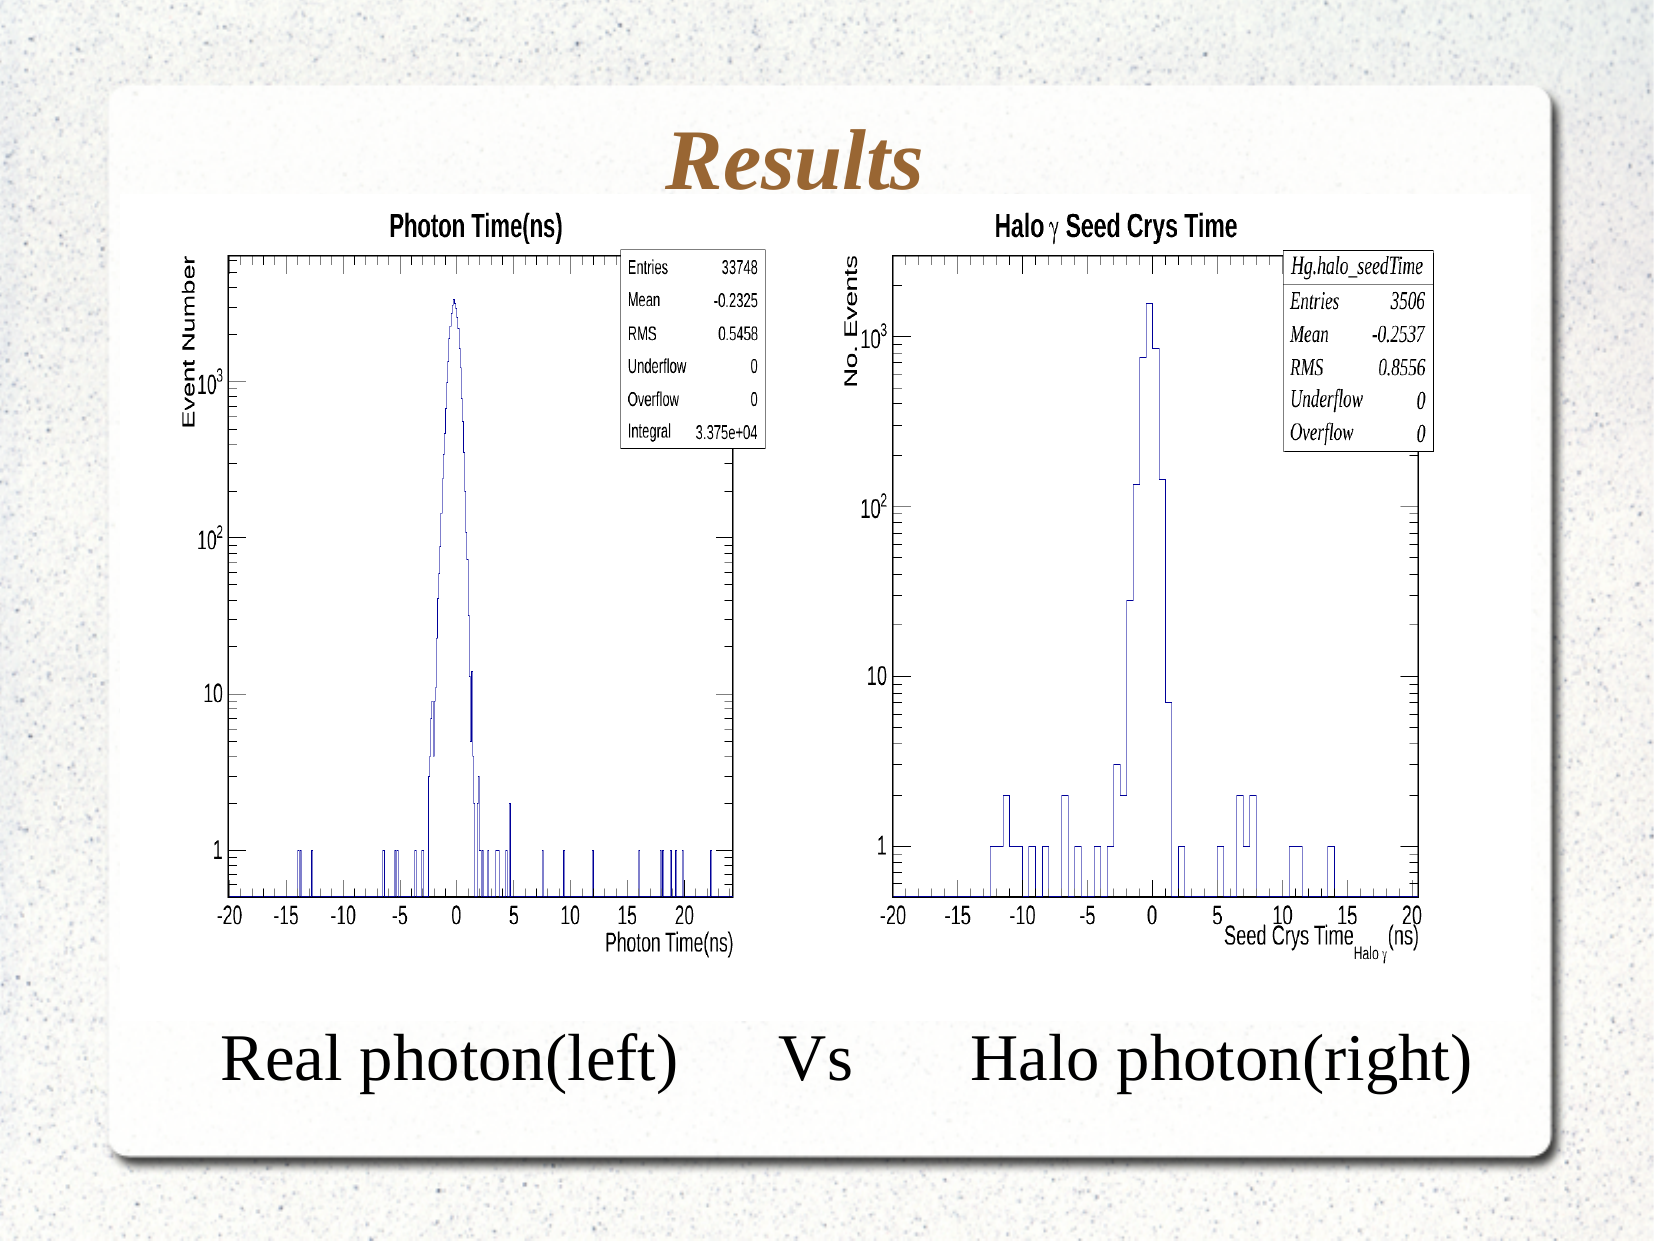

# Results
Real photon(left) Vs Halo photon(right)